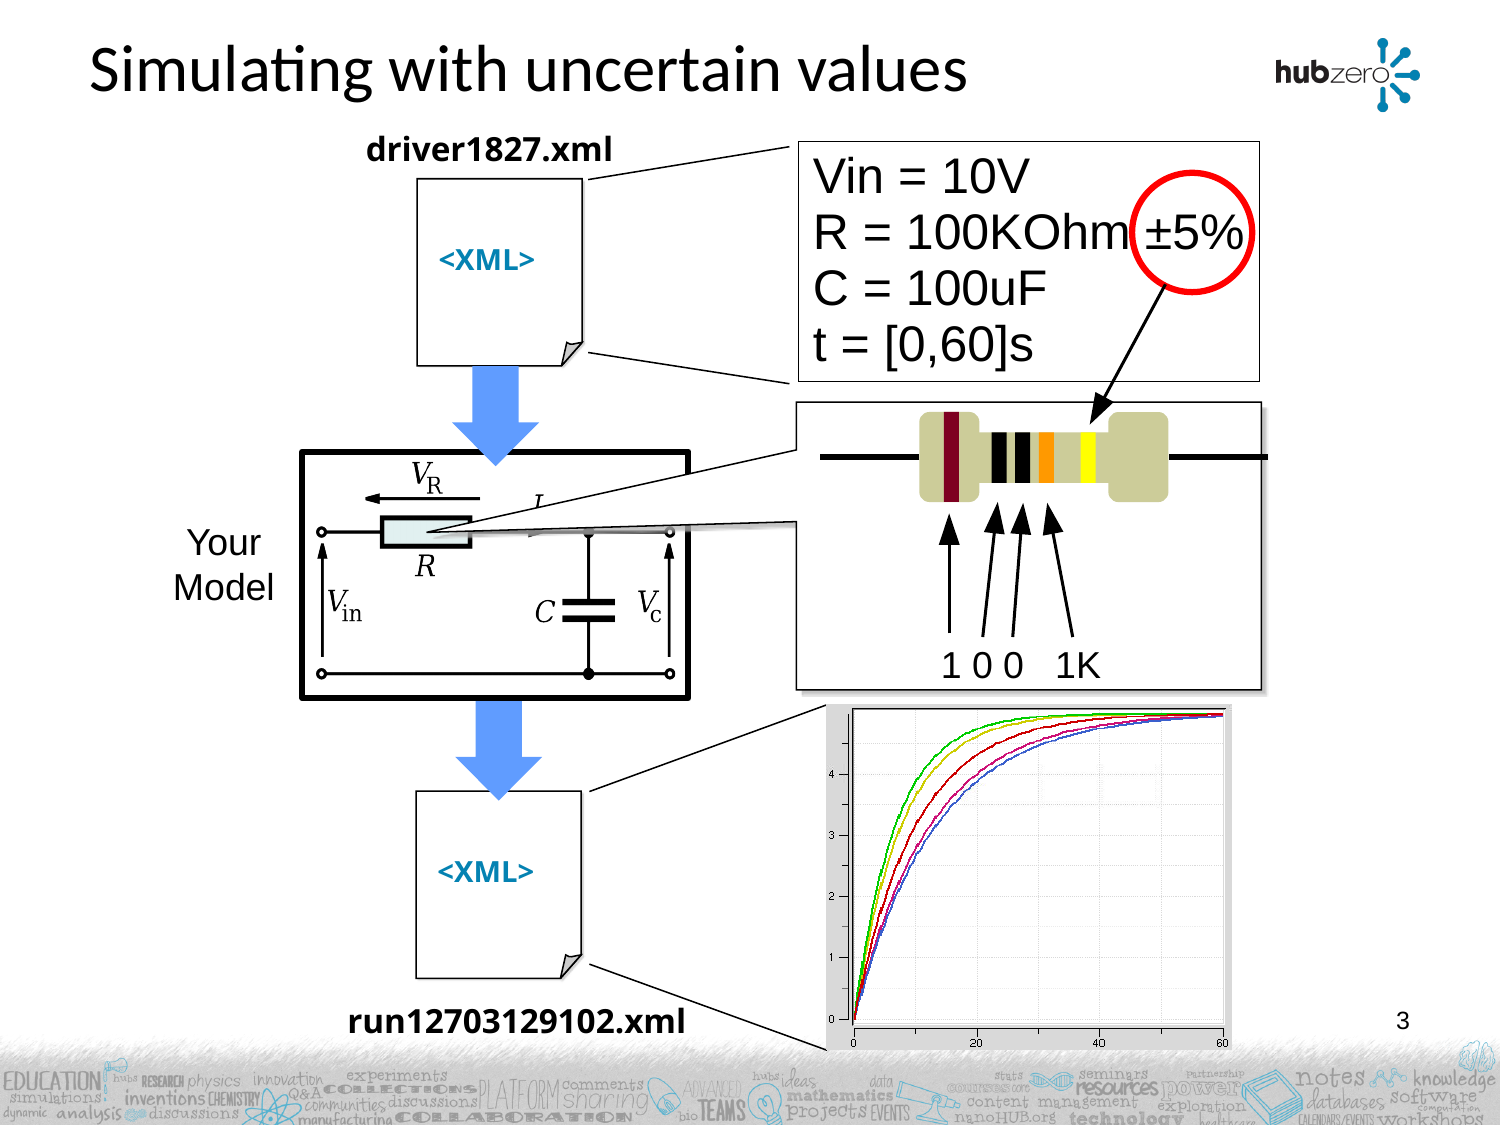

Simulating with uncertain values
driver1827.xml
Vin = 10V
R = 100KOhm ±5%
C = 100uF
t = [0,60]s
<XML>
 1 0 0 1K
Your
Model
<XML>
run12703129102.xml